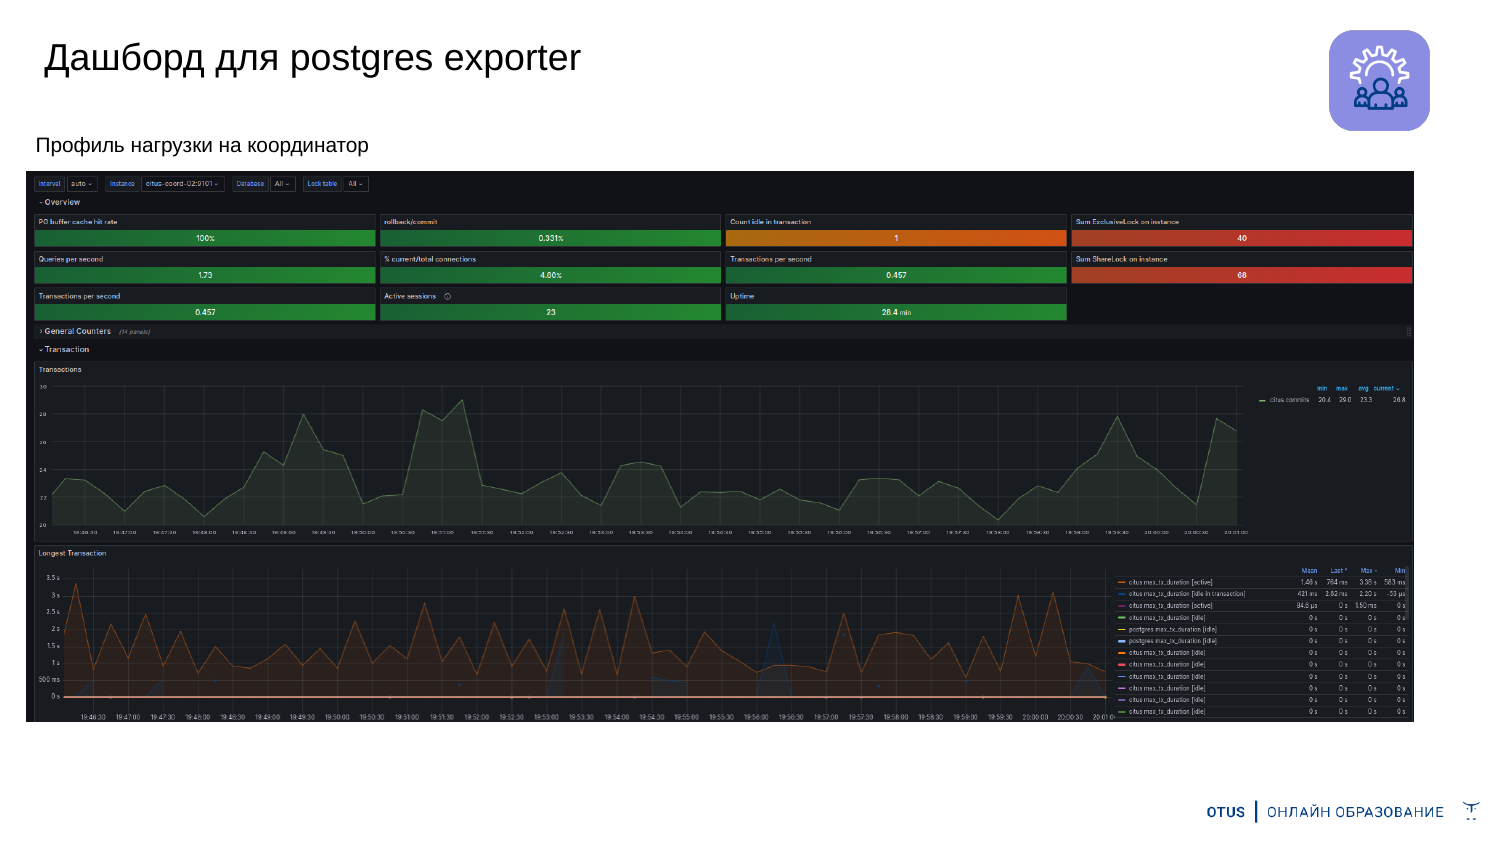

Дашборд для postgres exporter
Профиль нагрузки на координатор